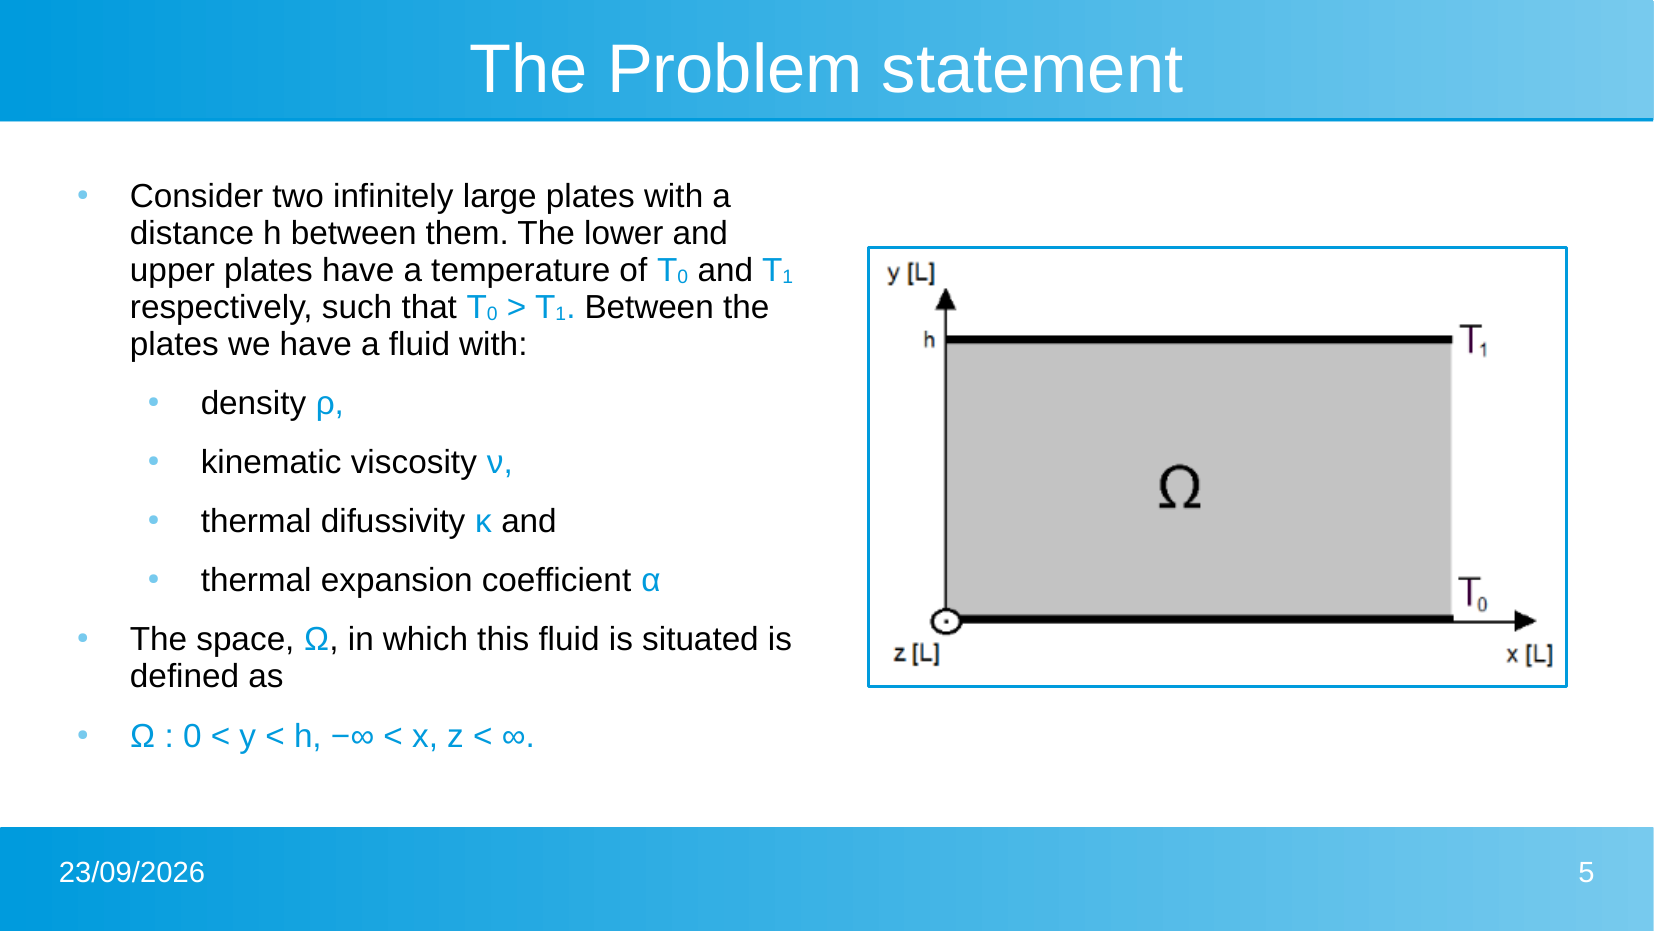

# The Problem statement
Consider two infinitely large plates with a distance h between them. The lower and upper plates have a temperature of T0 and T1 respectively, such that T0 > T1. Between the plates we have a fluid with:
density ρ,
kinematic viscosity ν,
thermal difussivity κ and
thermal expansion coefficient α
The space, Ω, in which this fluid is situated is defined as
Ω : 0 < y < h, −∞ < x, z < ∞.
5